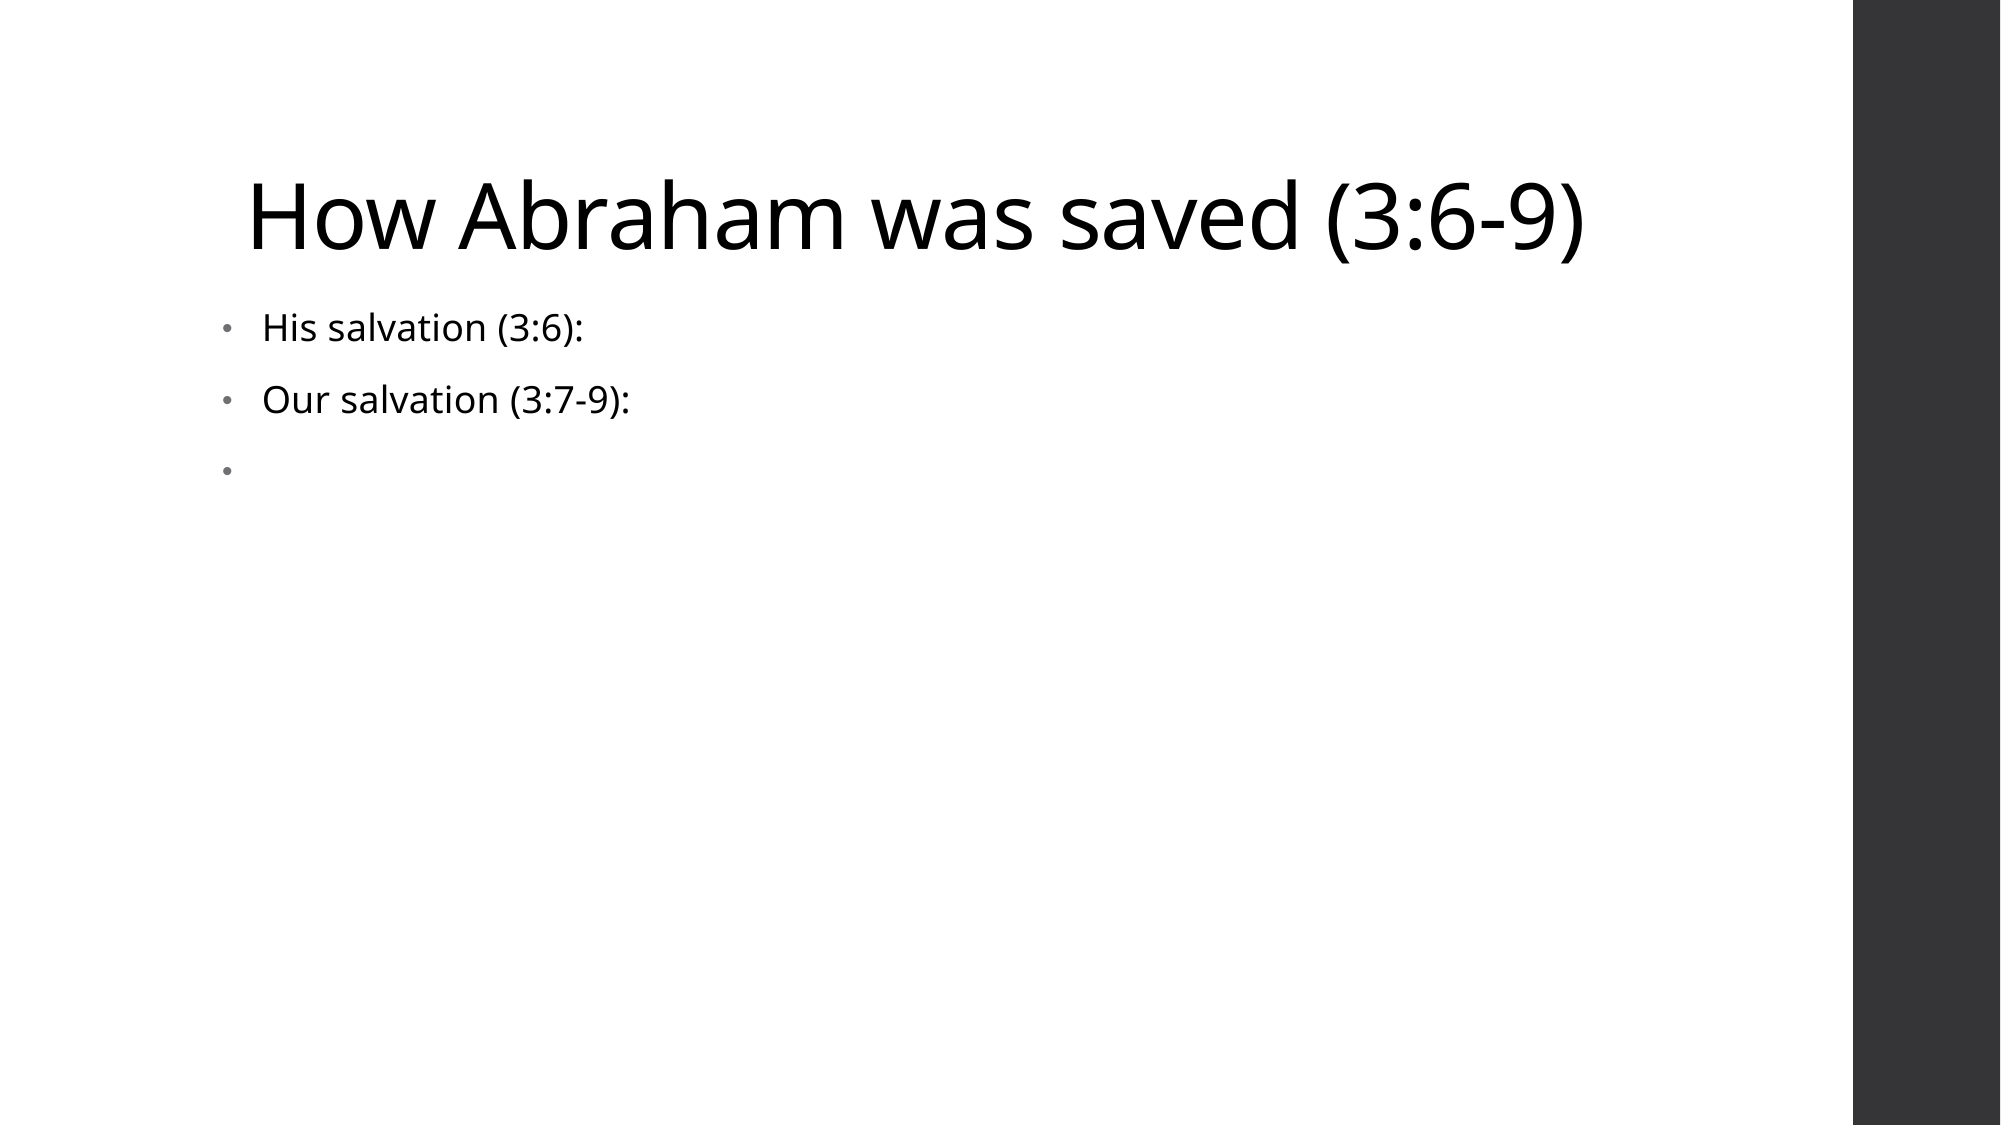

# How Abraham was saved (3:6-9)
 His salvation (3:6):
 Our salvation (3:7-9):